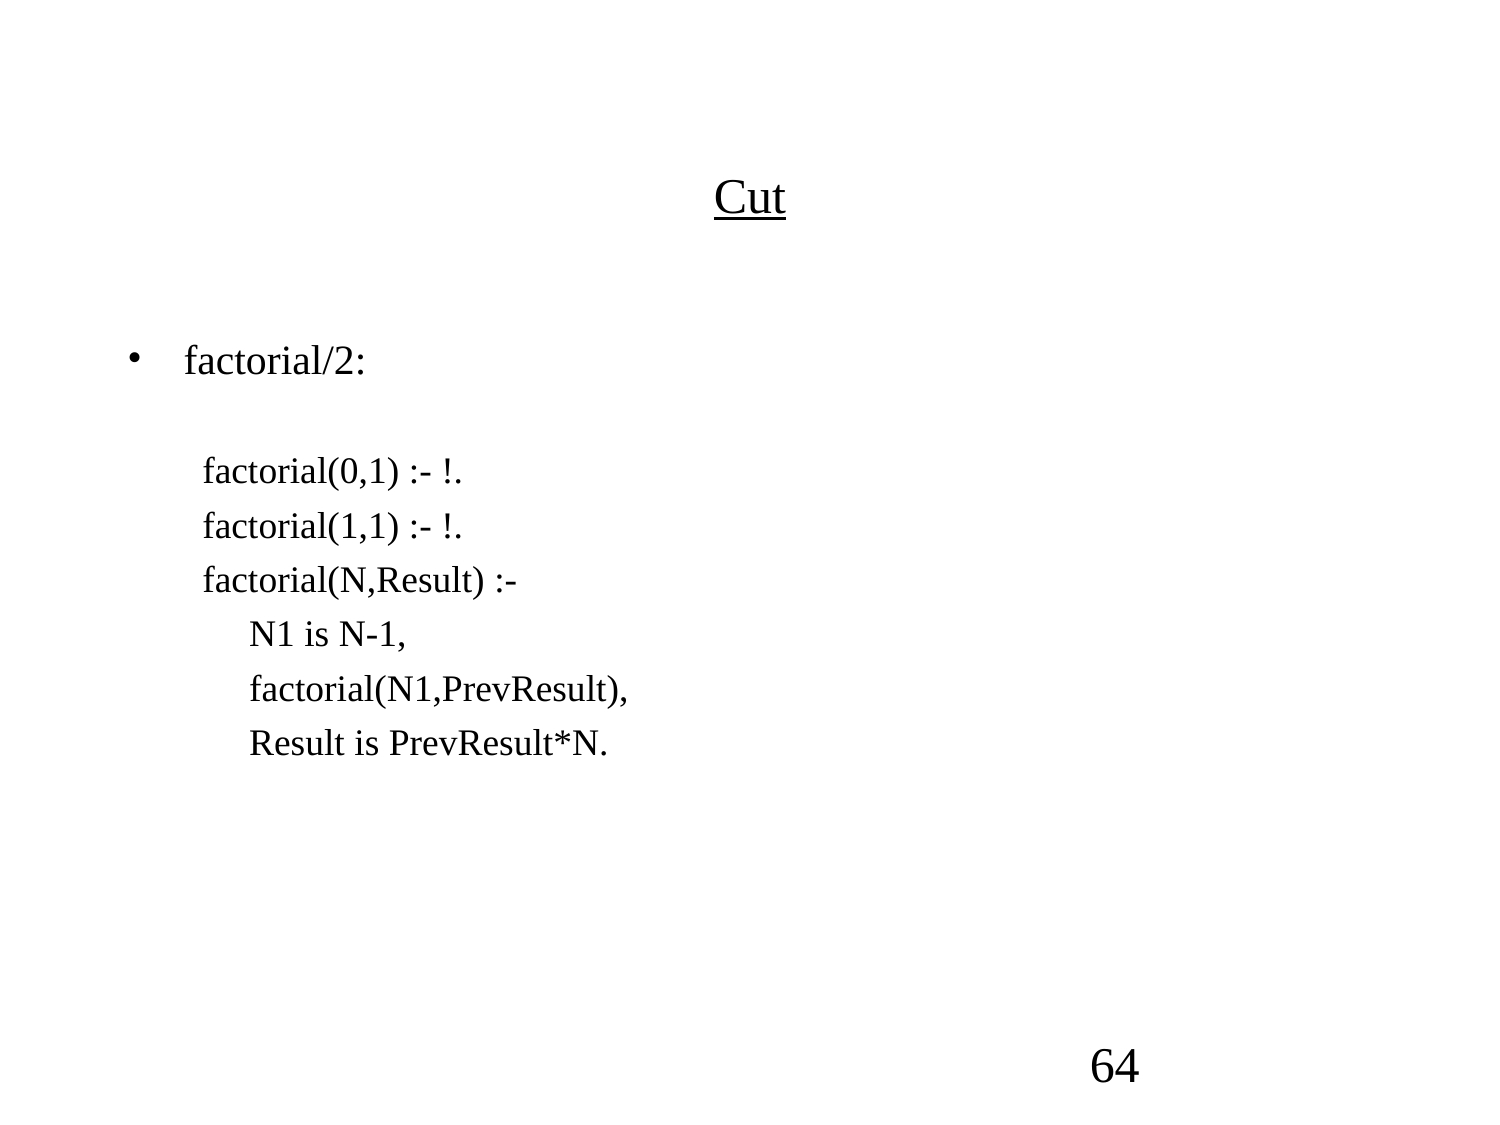

# Cut
factorial/2:
factorial(0,1) :- !.
factorial(1,1) :- !.
factorial(N,Result) :-
	N1 is N-1,
	factorial(N1,PrevResult),
	Result is PrevResult*N.
64